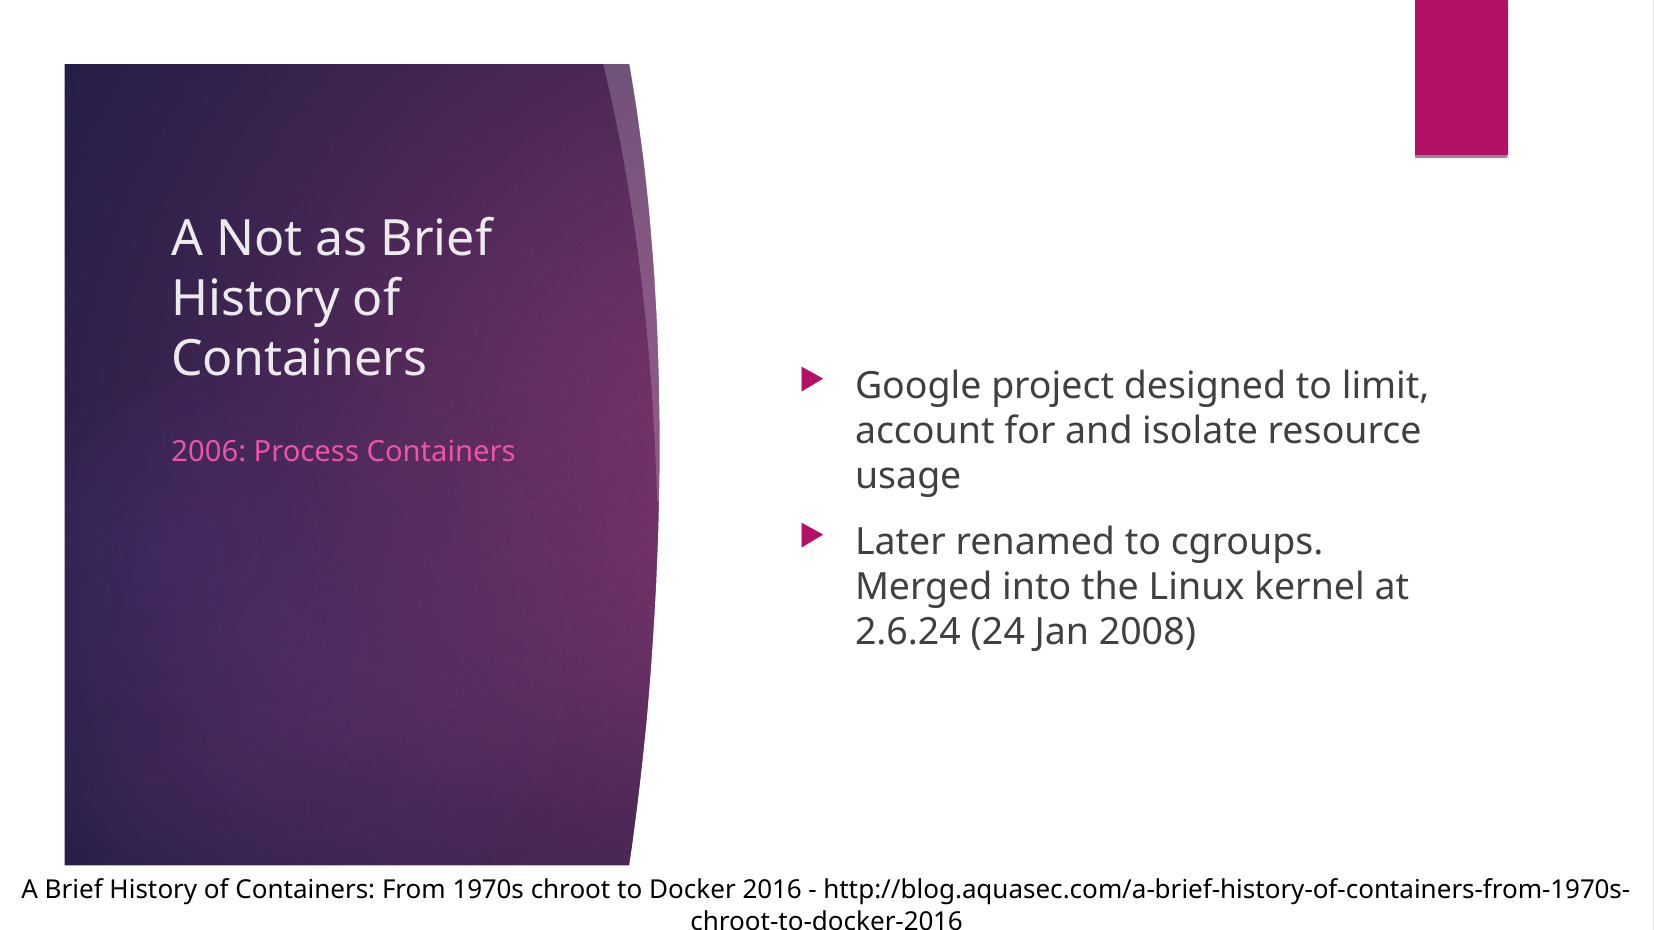

# A Not as Brief History of Containers
Google project designed to limit, account for and isolate resource usage
Later renamed to cgroups. Merged into the Linux kernel at 2.6.24 (24 Jan 2008)
2006: Process Containers
A Brief History of Containers: From 1970s chroot to Docker 2016 - http://blog.aquasec.com/a-brief-history-of-containers-from-1970s-chroot-to-docker-2016